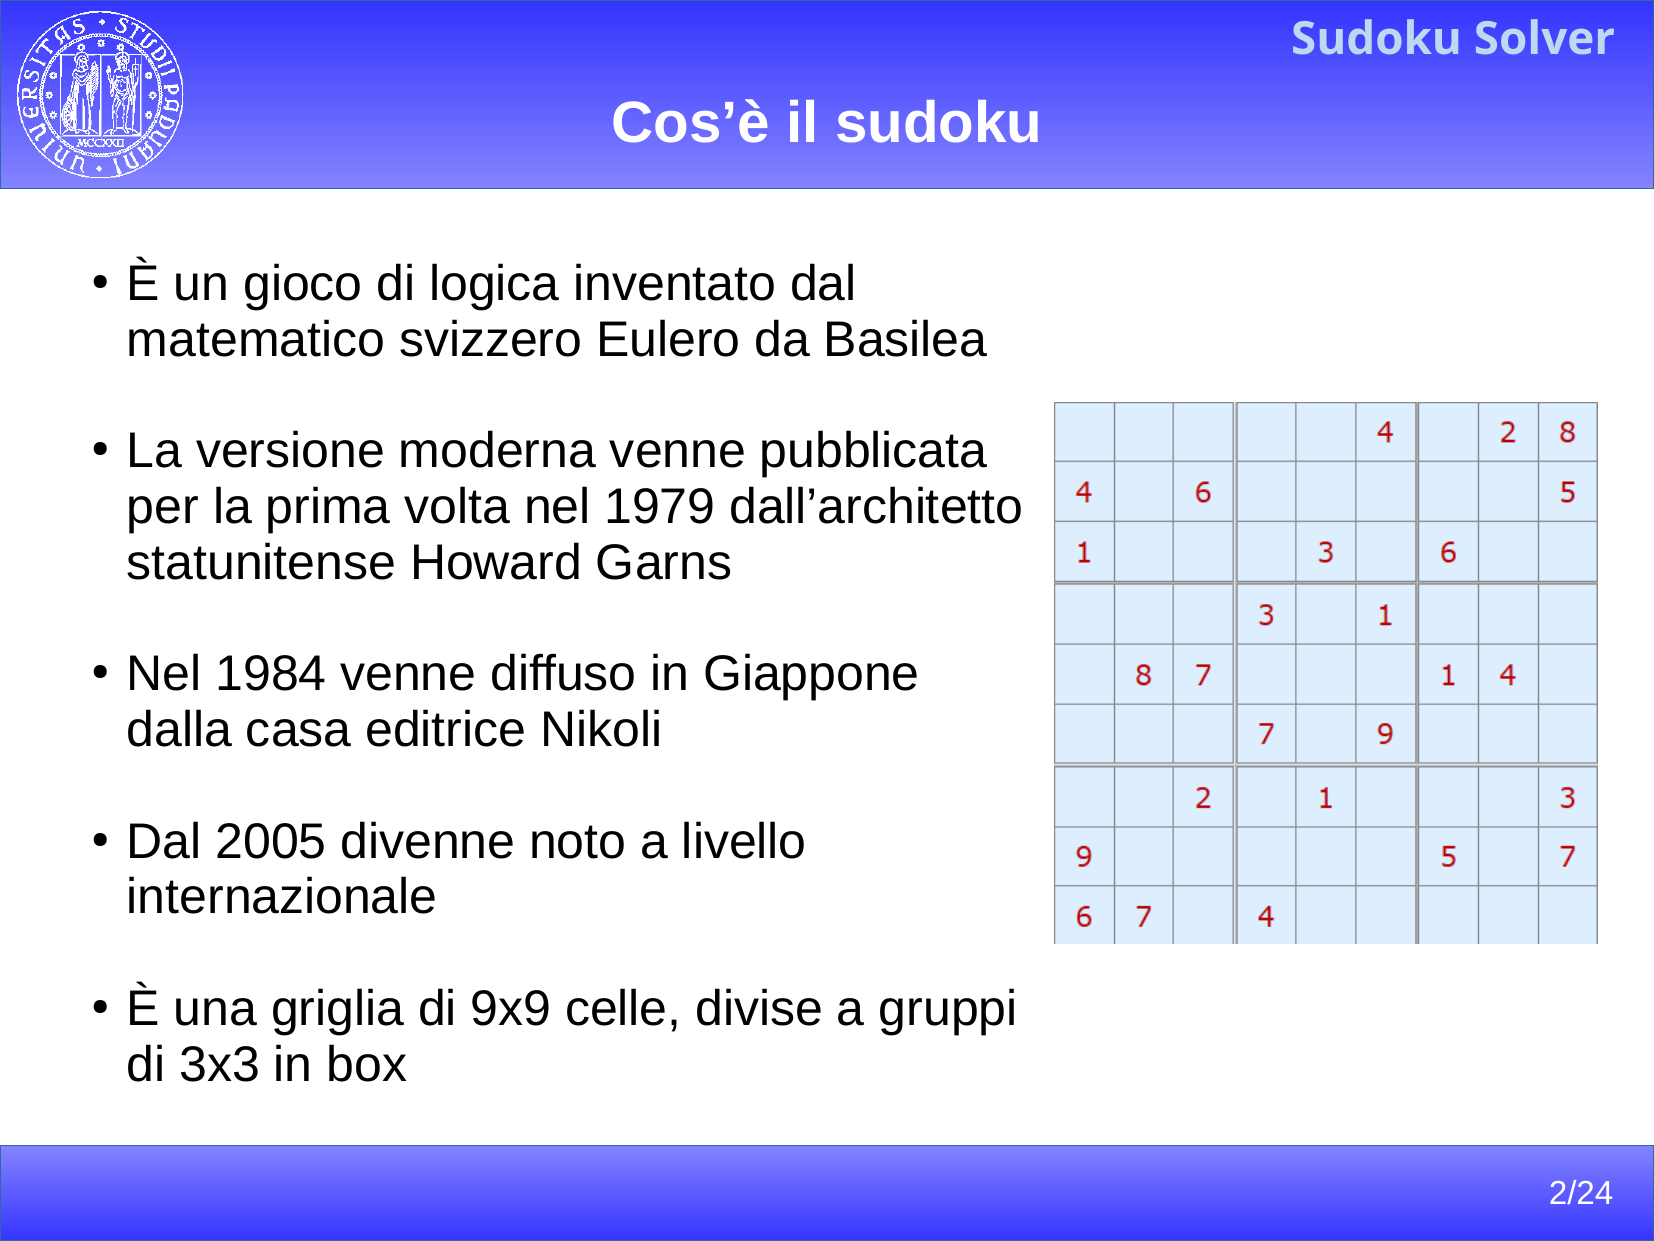

Sudoku Solver
Cos’è il sudoku
È un gioco di logica inventato dal matematico svizzero Eulero da Basilea
La versione moderna venne pubblicata per la prima volta nel 1979 dall’architetto statunitense Howard Garns
Nel 1984 venne diffuso in Giappone dalla casa editrice Nikoli
Dal 2005 divenne noto a livello internazionale
È una griglia di 9x9 celle, divise a gruppi di 3x3 in box
2/24